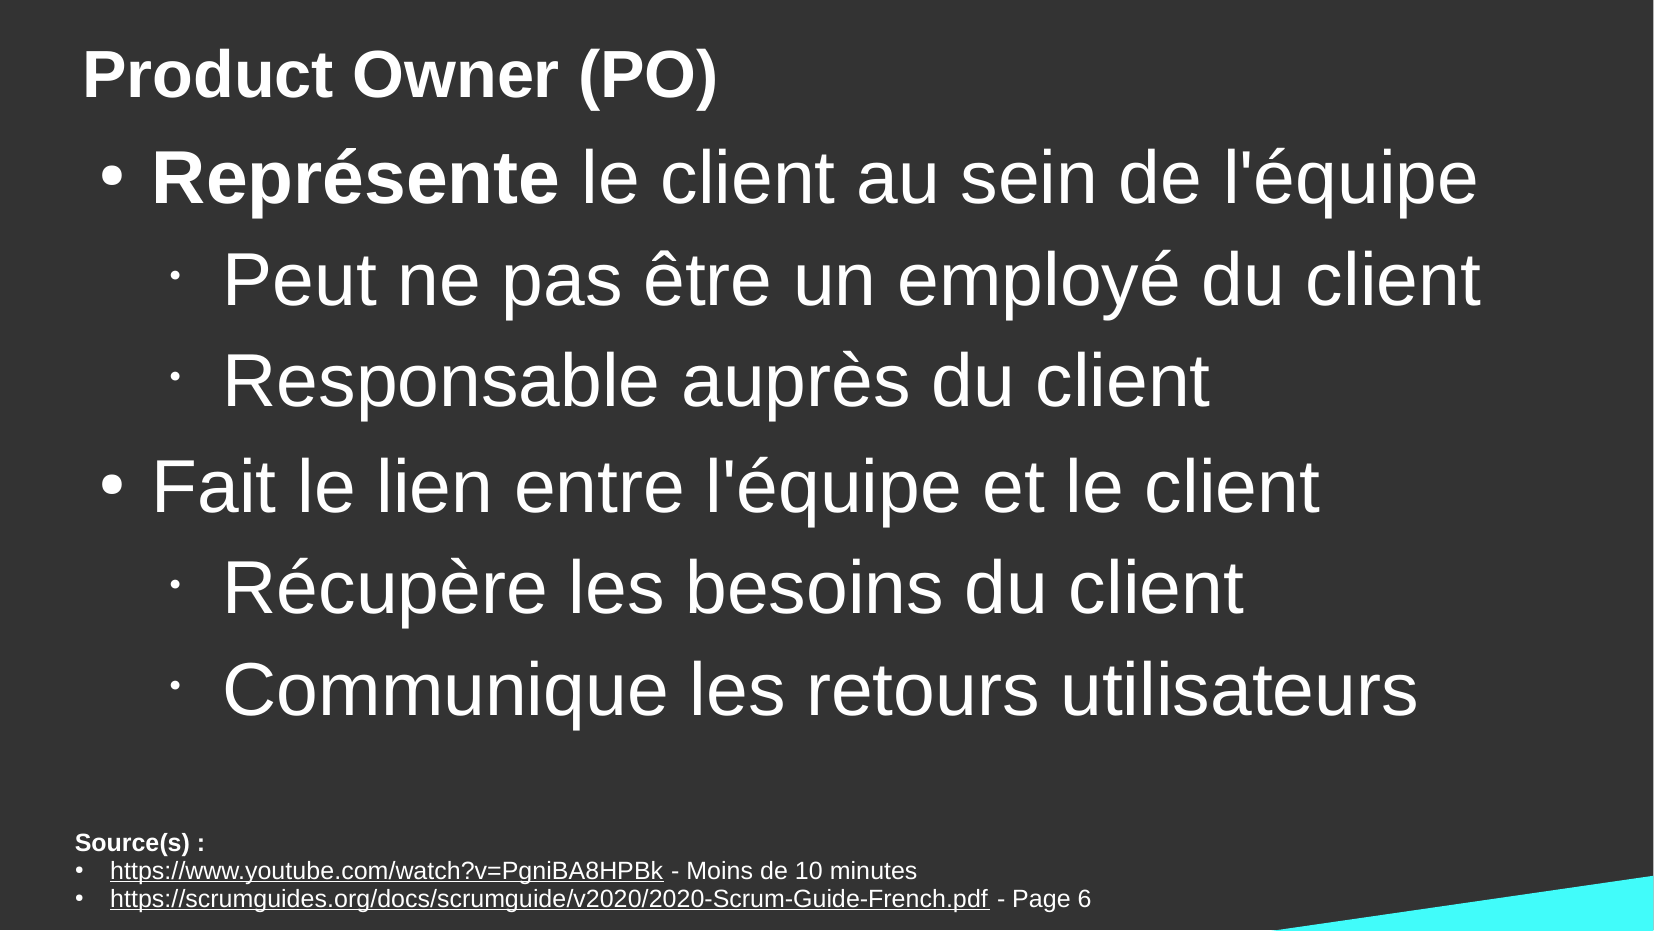

# Product Owner (PO)
Représente le client au sein de l'équipe
Peut ne pas être un employé du client
Responsable auprès du client
Fait le lien entre l'équipe et le client
Récupère les besoins du client
Communique les retours utilisateurs
Source(s) :
https://www.youtube.com/watch?v=PgniBA8HPBk - Moins de 10 minutes
https://scrumguides.org/docs/scrumguide/v2020/2020-Scrum-Guide-French.pdf - Page 6